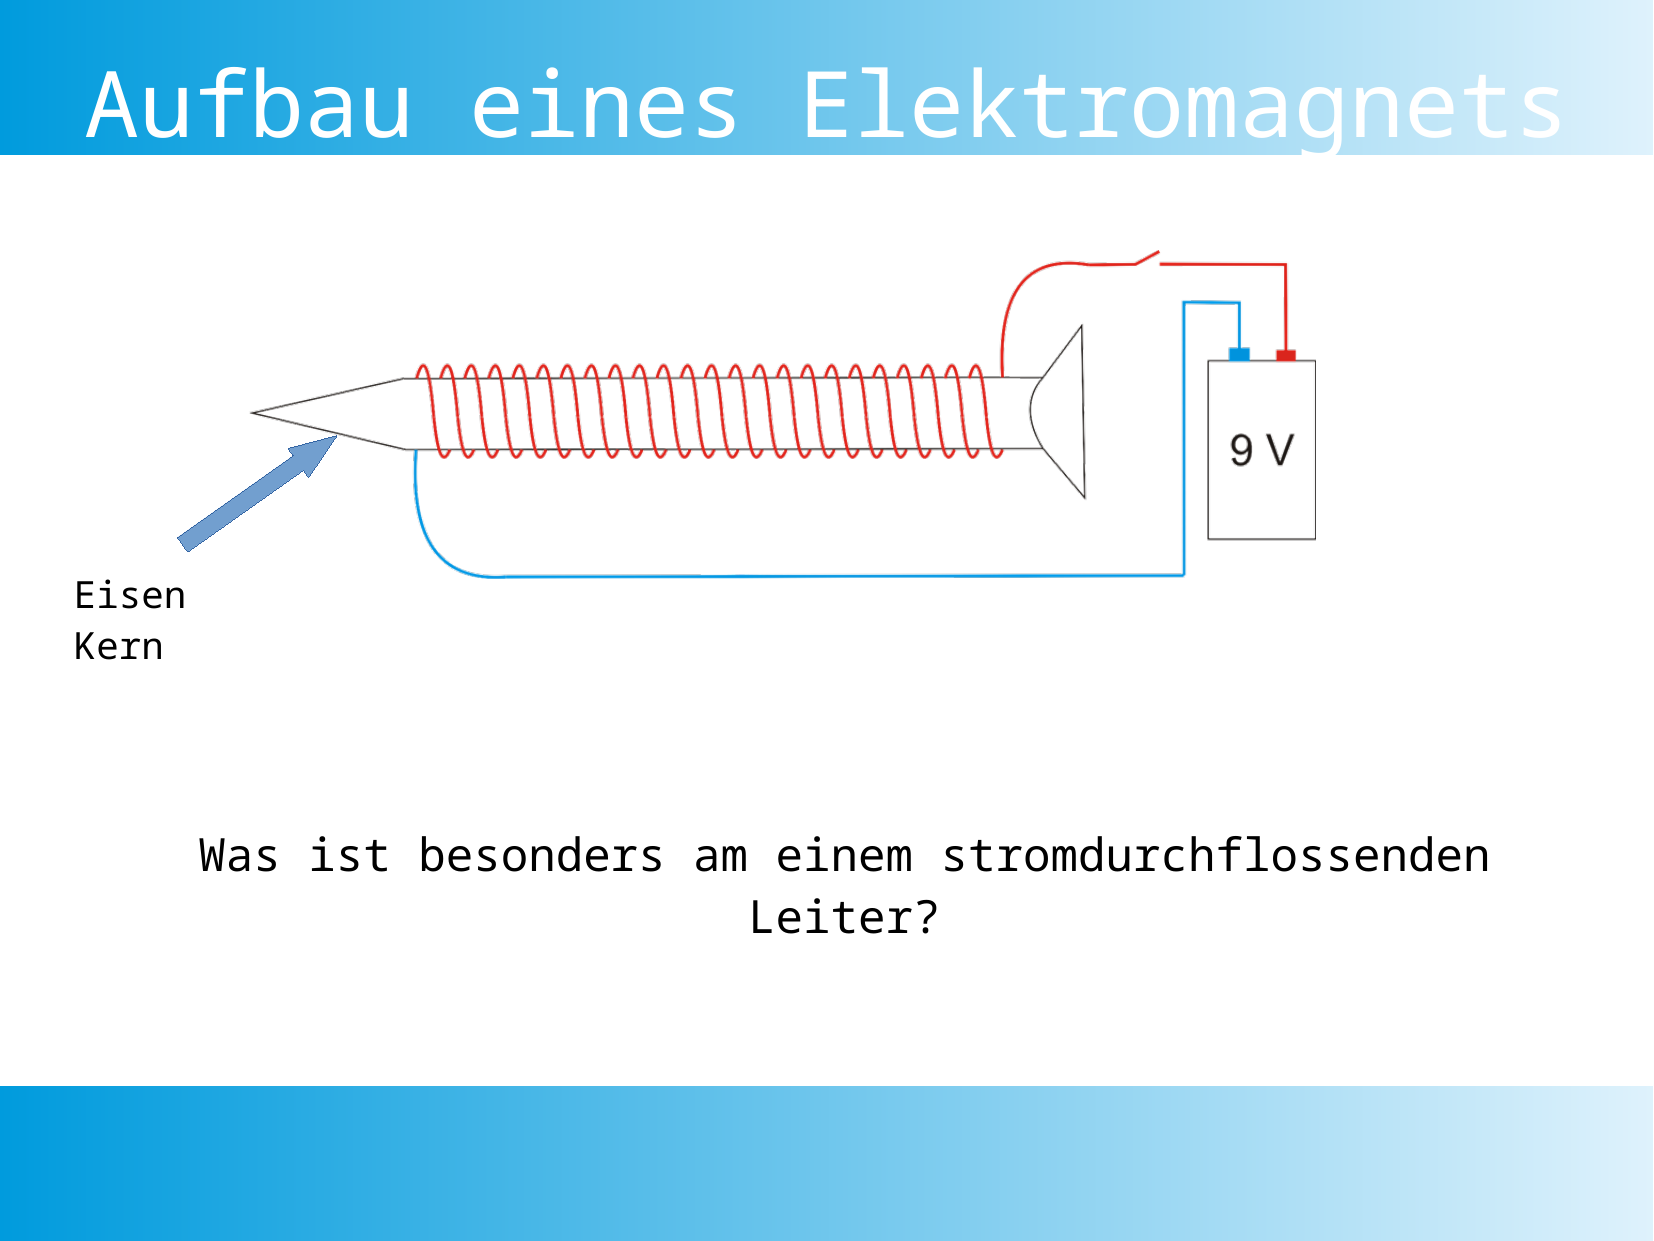

# Aufbau eines Elektromagnets
Eisen Kern
Was ist besonders am einem stromdurchflossenden Leiter?